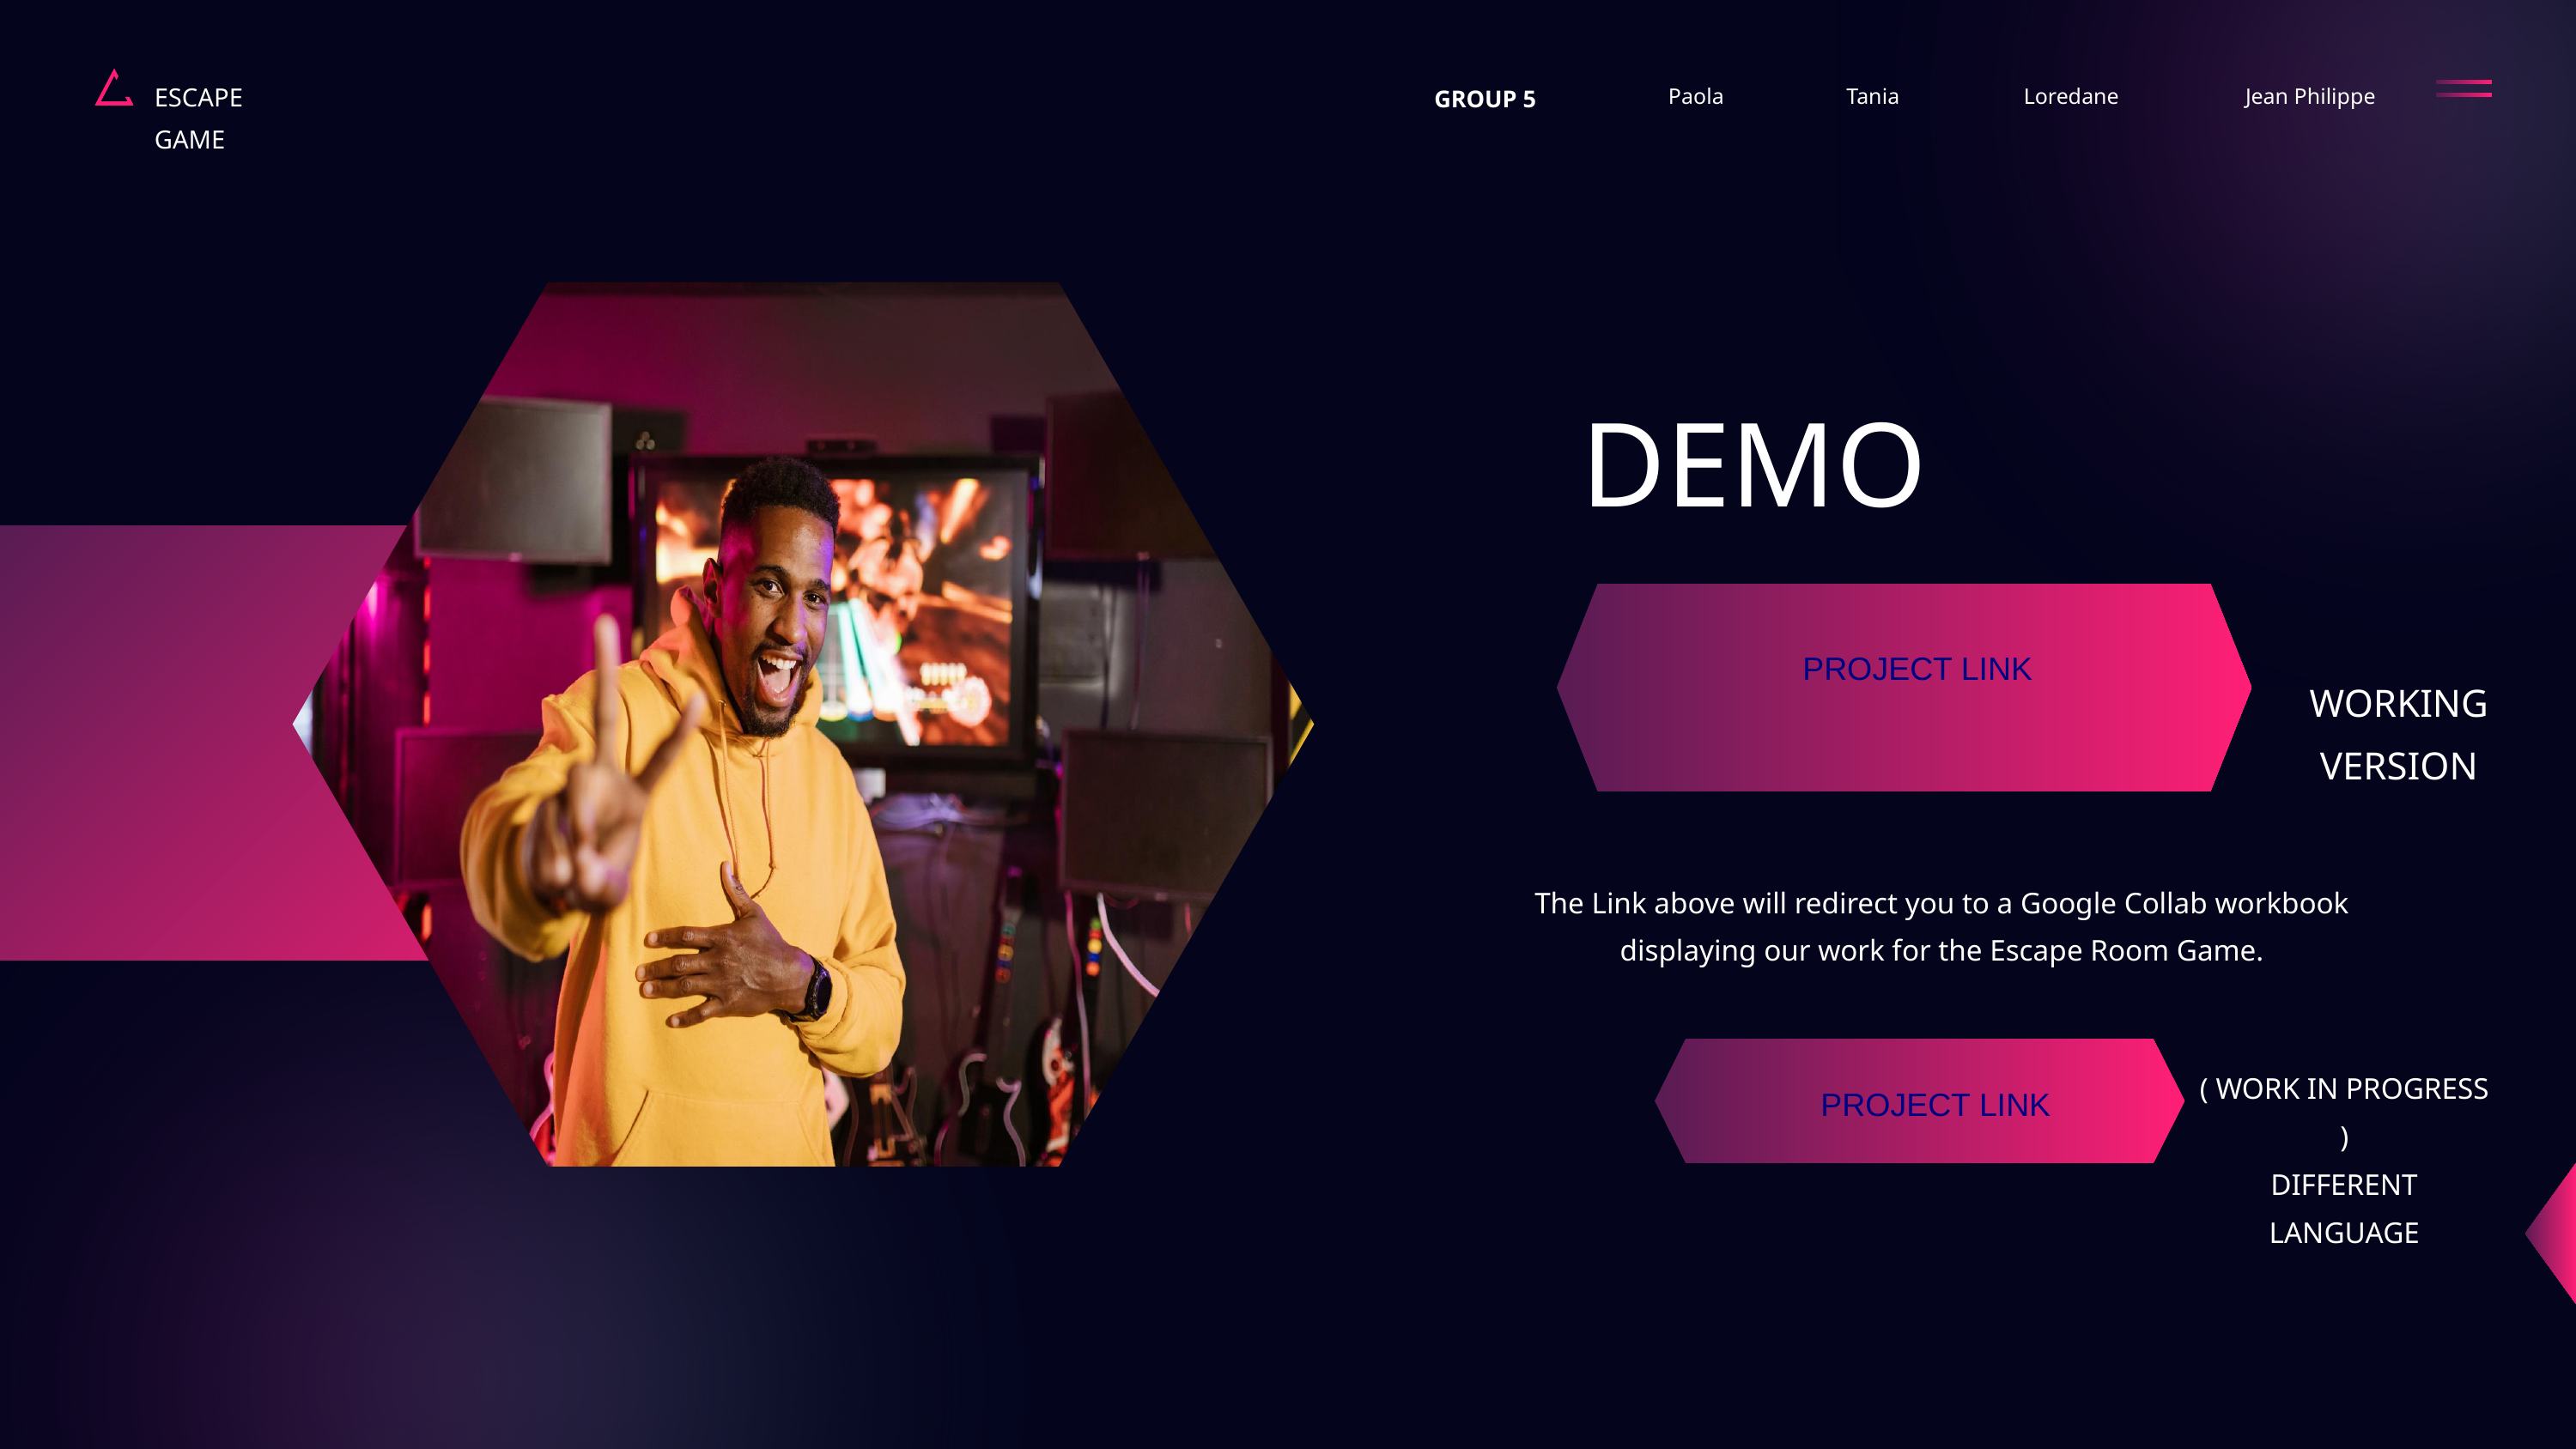

ESCAPE GAME
Paola
Tania
Loredane
Jean Philippe
GROUP 5
DEMO PROJECT
PROJECT LINK
WORKING VERSION
The Link above will redirect you to a Google Collab workbook displaying our work for the Escape Room Game.
( WORK IN PROGRESS )
DIFFERENT LANGUAGE
PROJECT LINK